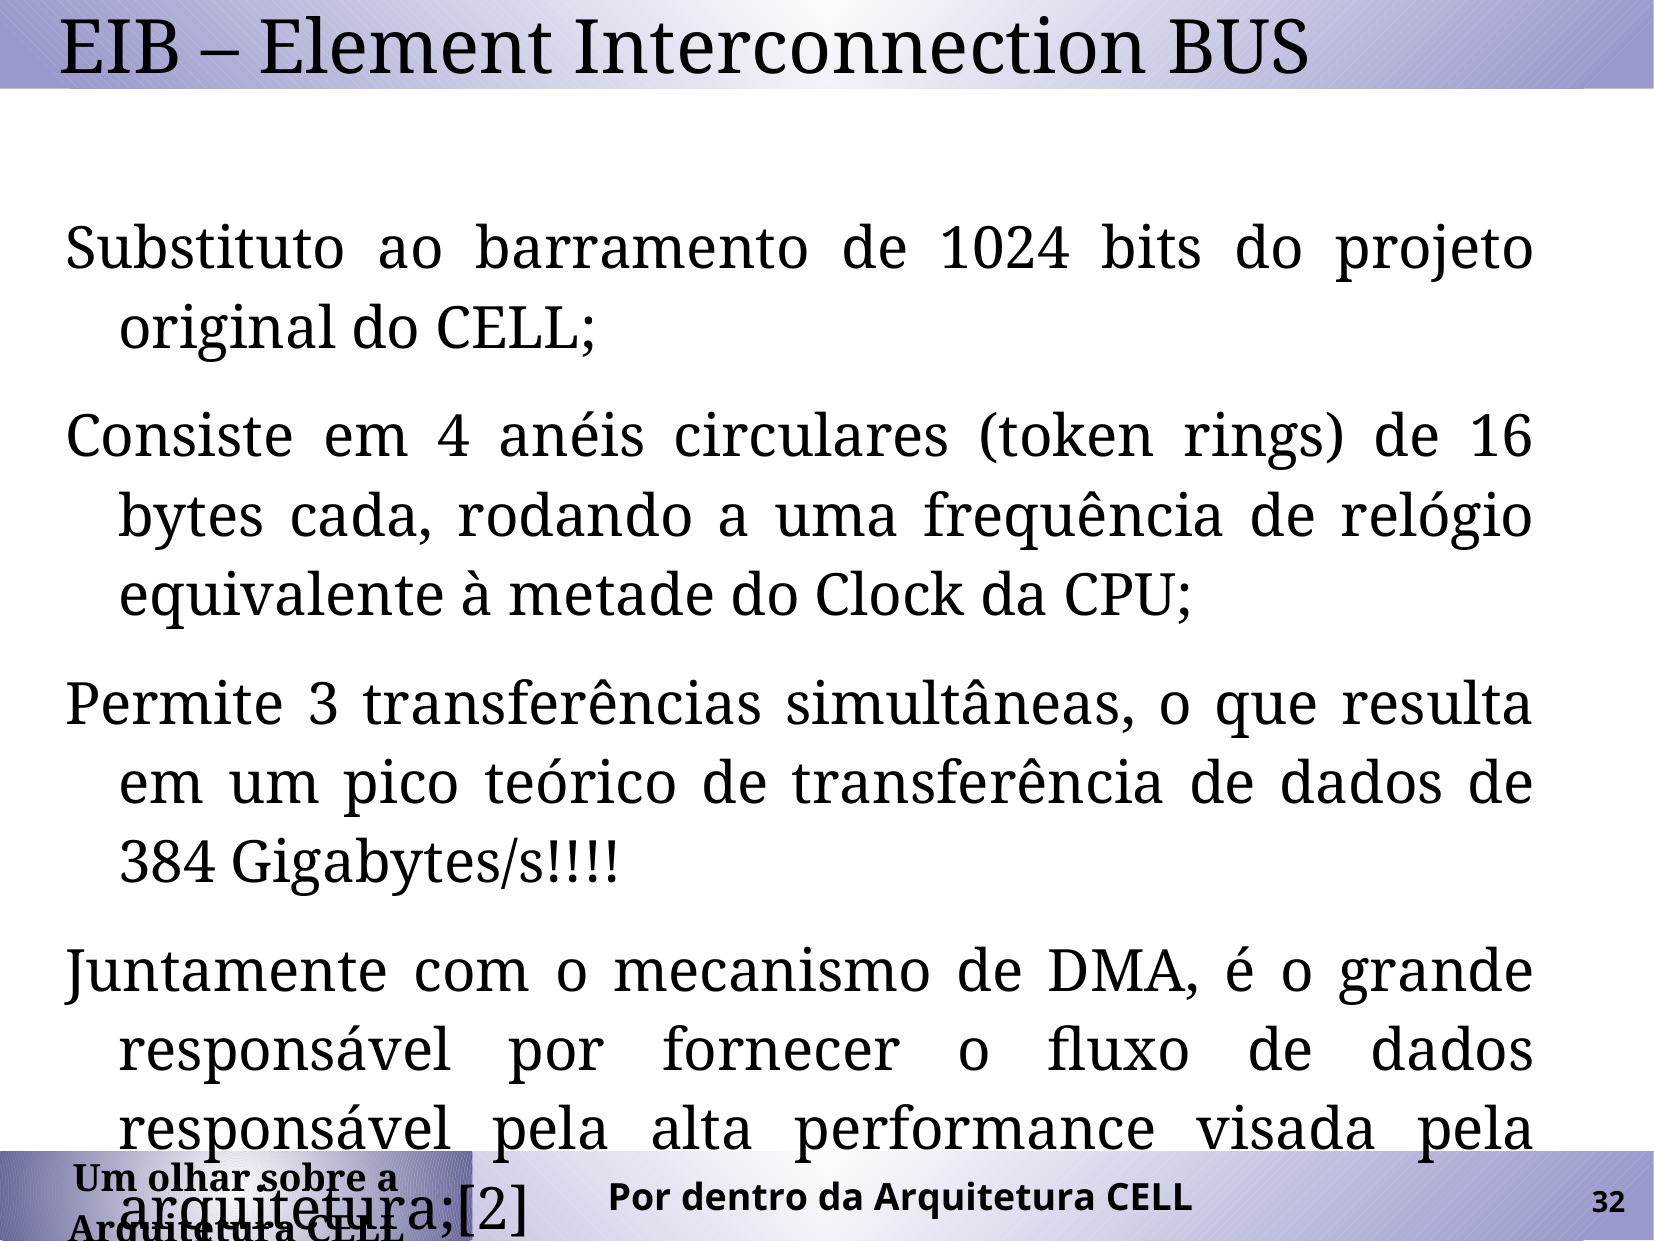

# EIB – Element Interconnection BUS
Substituto ao barramento de 1024 bits do projeto original do CELL;
Consiste em 4 anéis circulares (token rings) de 16 bytes cada, rodando a uma frequência de relógio equivalente à metade do Clock da CPU;
Permite 3 transferências simultâneas, o que resulta em um pico teórico de transferência de dados de 384 Gigabytes/s!!!!
Juntamente com o mecanismo de DMA, é o grande responsável por fornecer o fluxo de dados responsável pela alta performance visada pela arquitetura;[2]
Por dentro da Arquitetura CELL
32